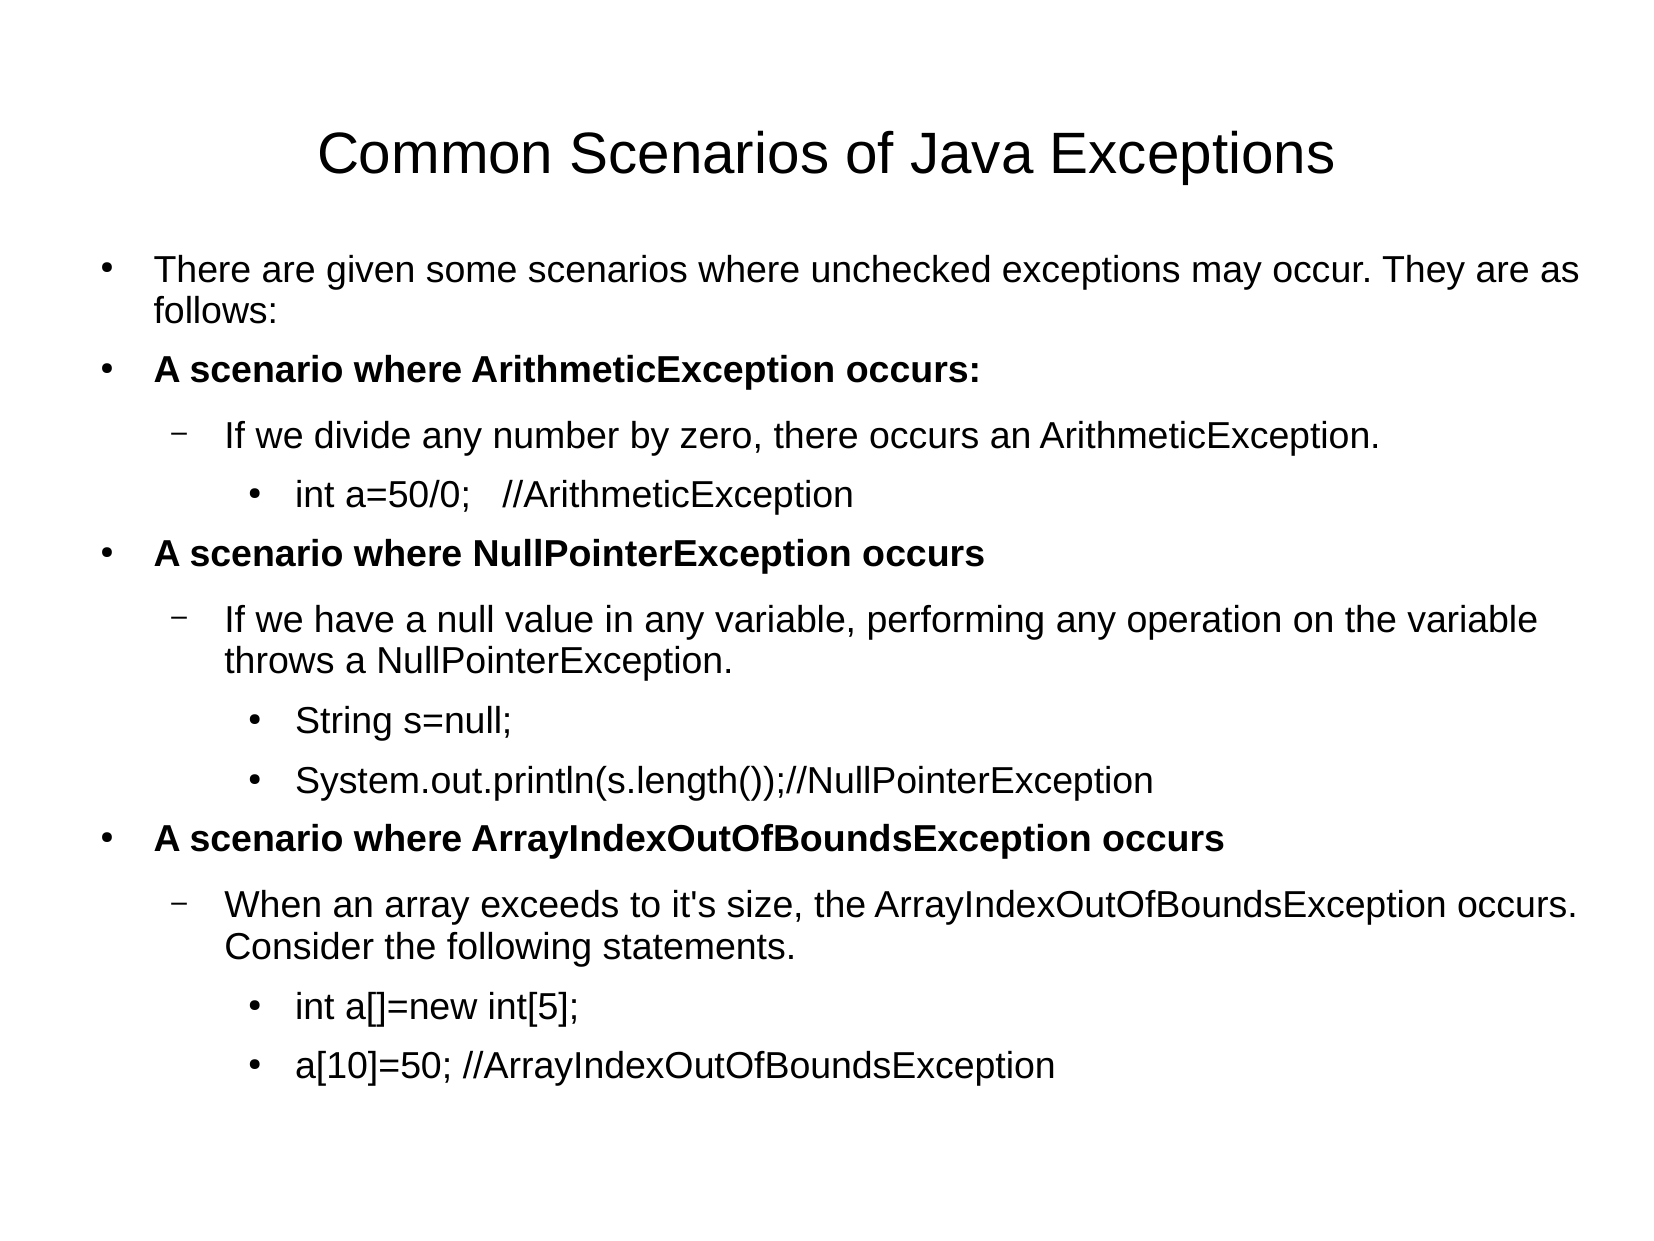

# Common Scenarios of Java Exceptions
There are given some scenarios where unchecked exceptions may occur. They are as follows:
A scenario where ArithmeticException occurs:
If we divide any number by zero, there occurs an ArithmeticException.
int a=50/0; //ArithmeticException
A scenario where NullPointerException occurs
If we have a null value in any variable, performing any operation on the variable throws a NullPointerException.
String s=null;
System.out.println(s.length());//NullPointerException
A scenario where ArrayIndexOutOfBoundsException occurs
When an array exceeds to it's size, the ArrayIndexOutOfBoundsException occurs. Consider the following statements.
int a[]=new int[5];
a[10]=50; //ArrayIndexOutOfBoundsException